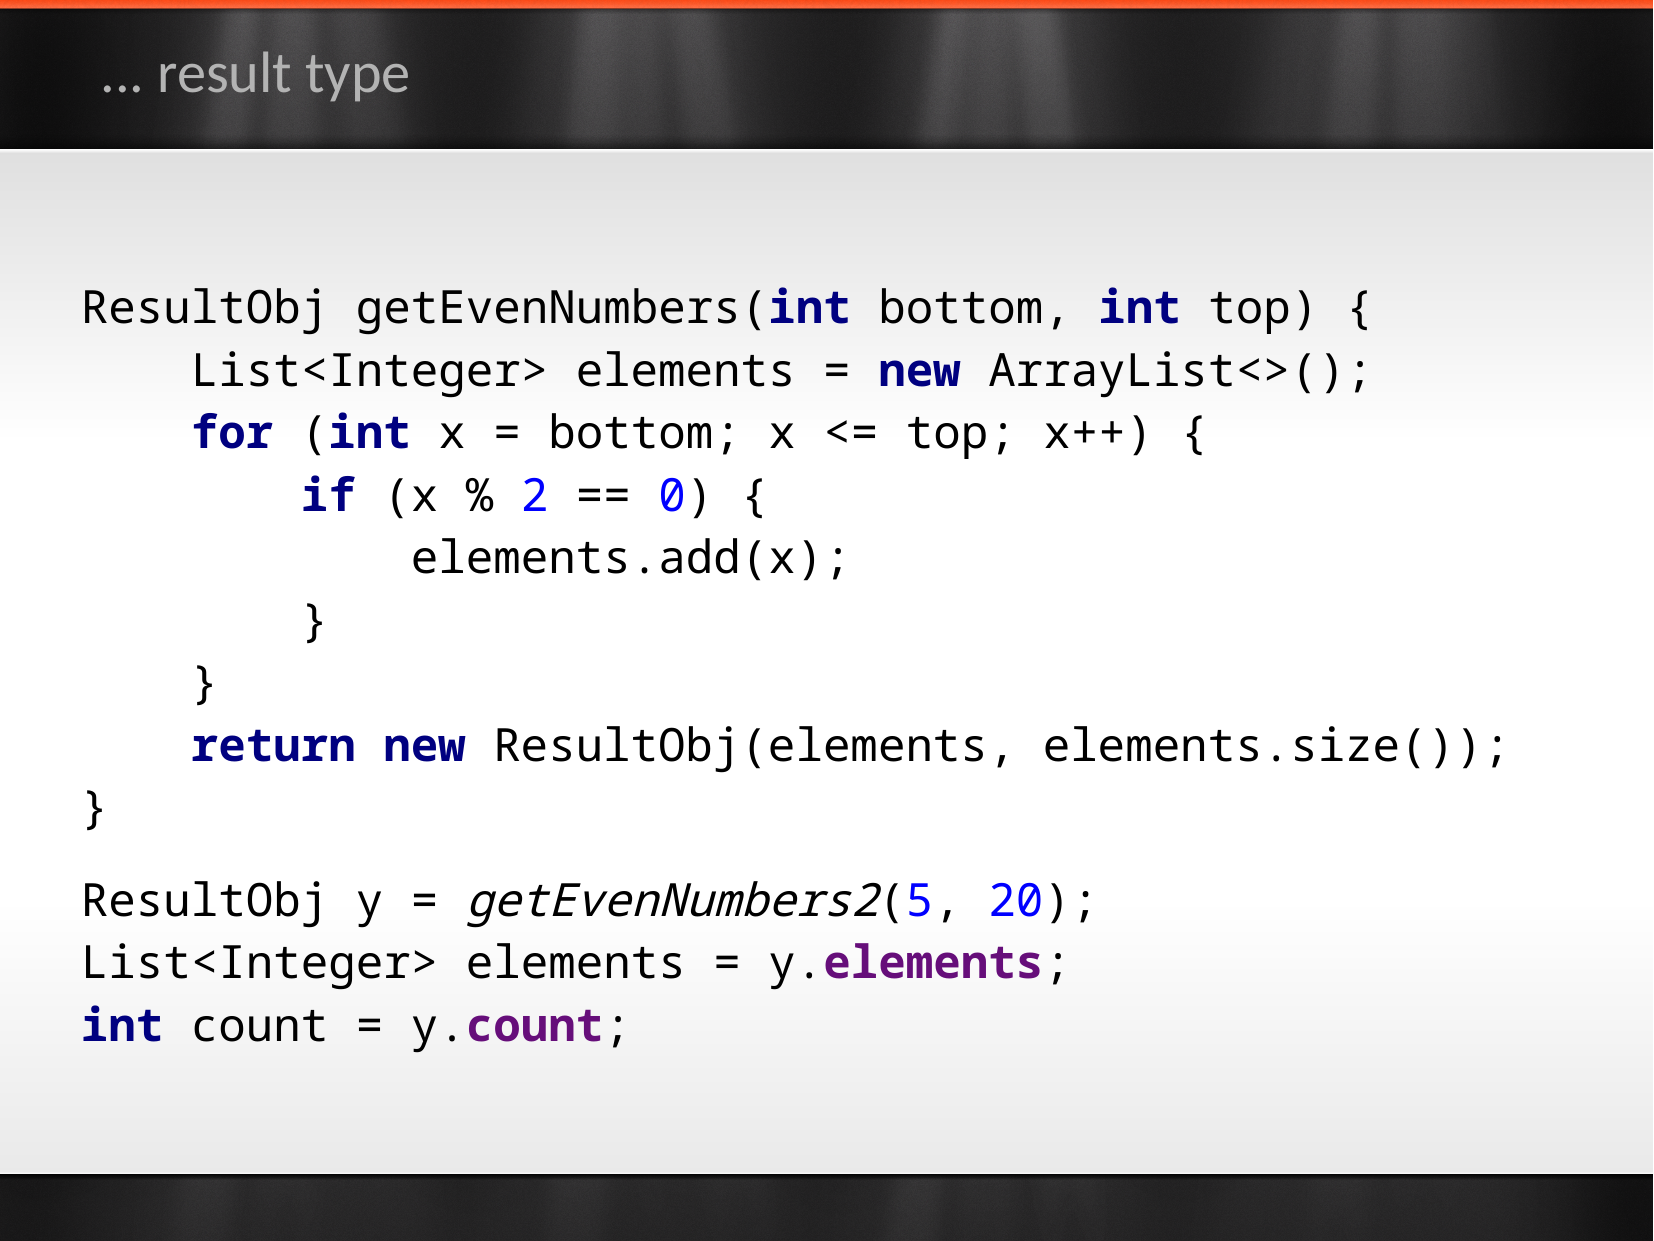

# ... result type
ResultObj getEvenNumbers(int bottom, int top) {
 List<Integer> elements = new ArrayList<>();
 for (int x = bottom; x <= top; x++) {
 if (x % 2 == 0) {
 elements.add(x);
 }
 }
 return new ResultObj(elements, elements.size());
}
ResultObj y = getEvenNumbers2(5, 20);
List<Integer> elements = y.elements;
int count = y.count;